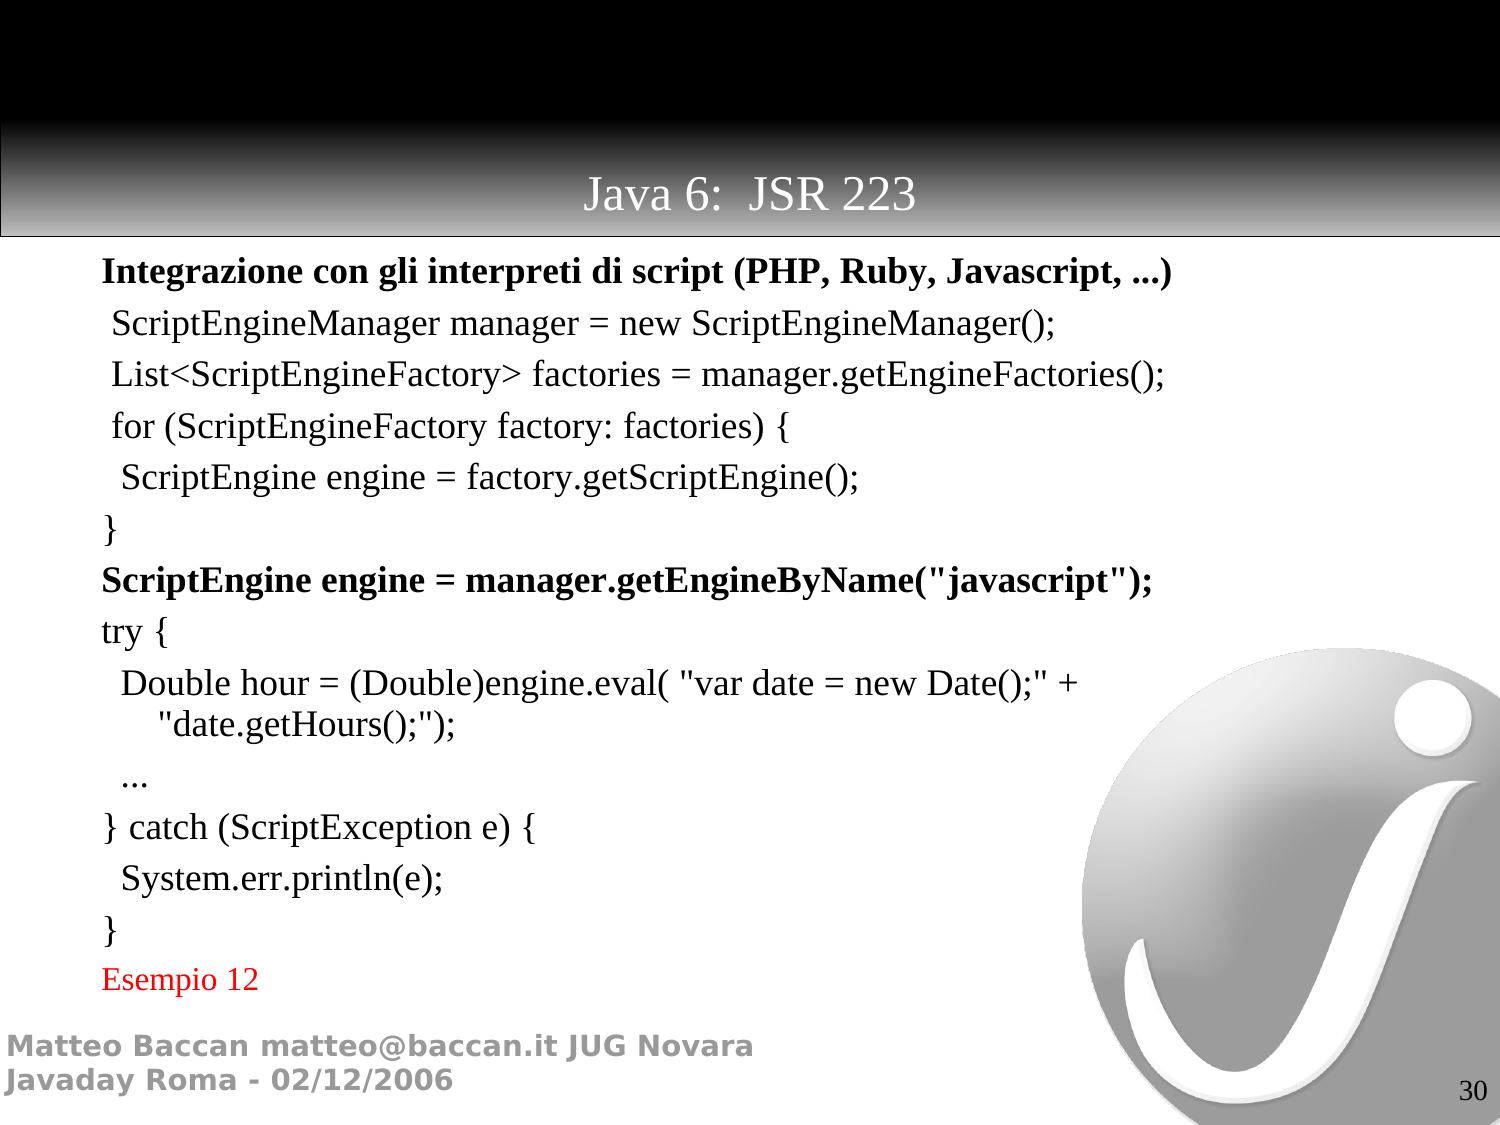

# Java 6: JSR 223
Integrazione con gli interpreti di script (PHP, Ruby, Javascript, ...)
 ScriptEngineManager manager = new ScriptEngineManager();
 List<ScriptEngineFactory> factories = manager.getEngineFactories();
 for (ScriptEngineFactory factory: factories) {
 ScriptEngine engine = factory.getScriptEngine();
}
ScriptEngine engine = manager.getEngineByName("javascript");
try {
 Double hour = (Double)engine.eval( "var date = new Date();" + "date.getHours();");
 ...
} catch (ScriptException e) {
 System.err.println(e);
}
Esempio 12